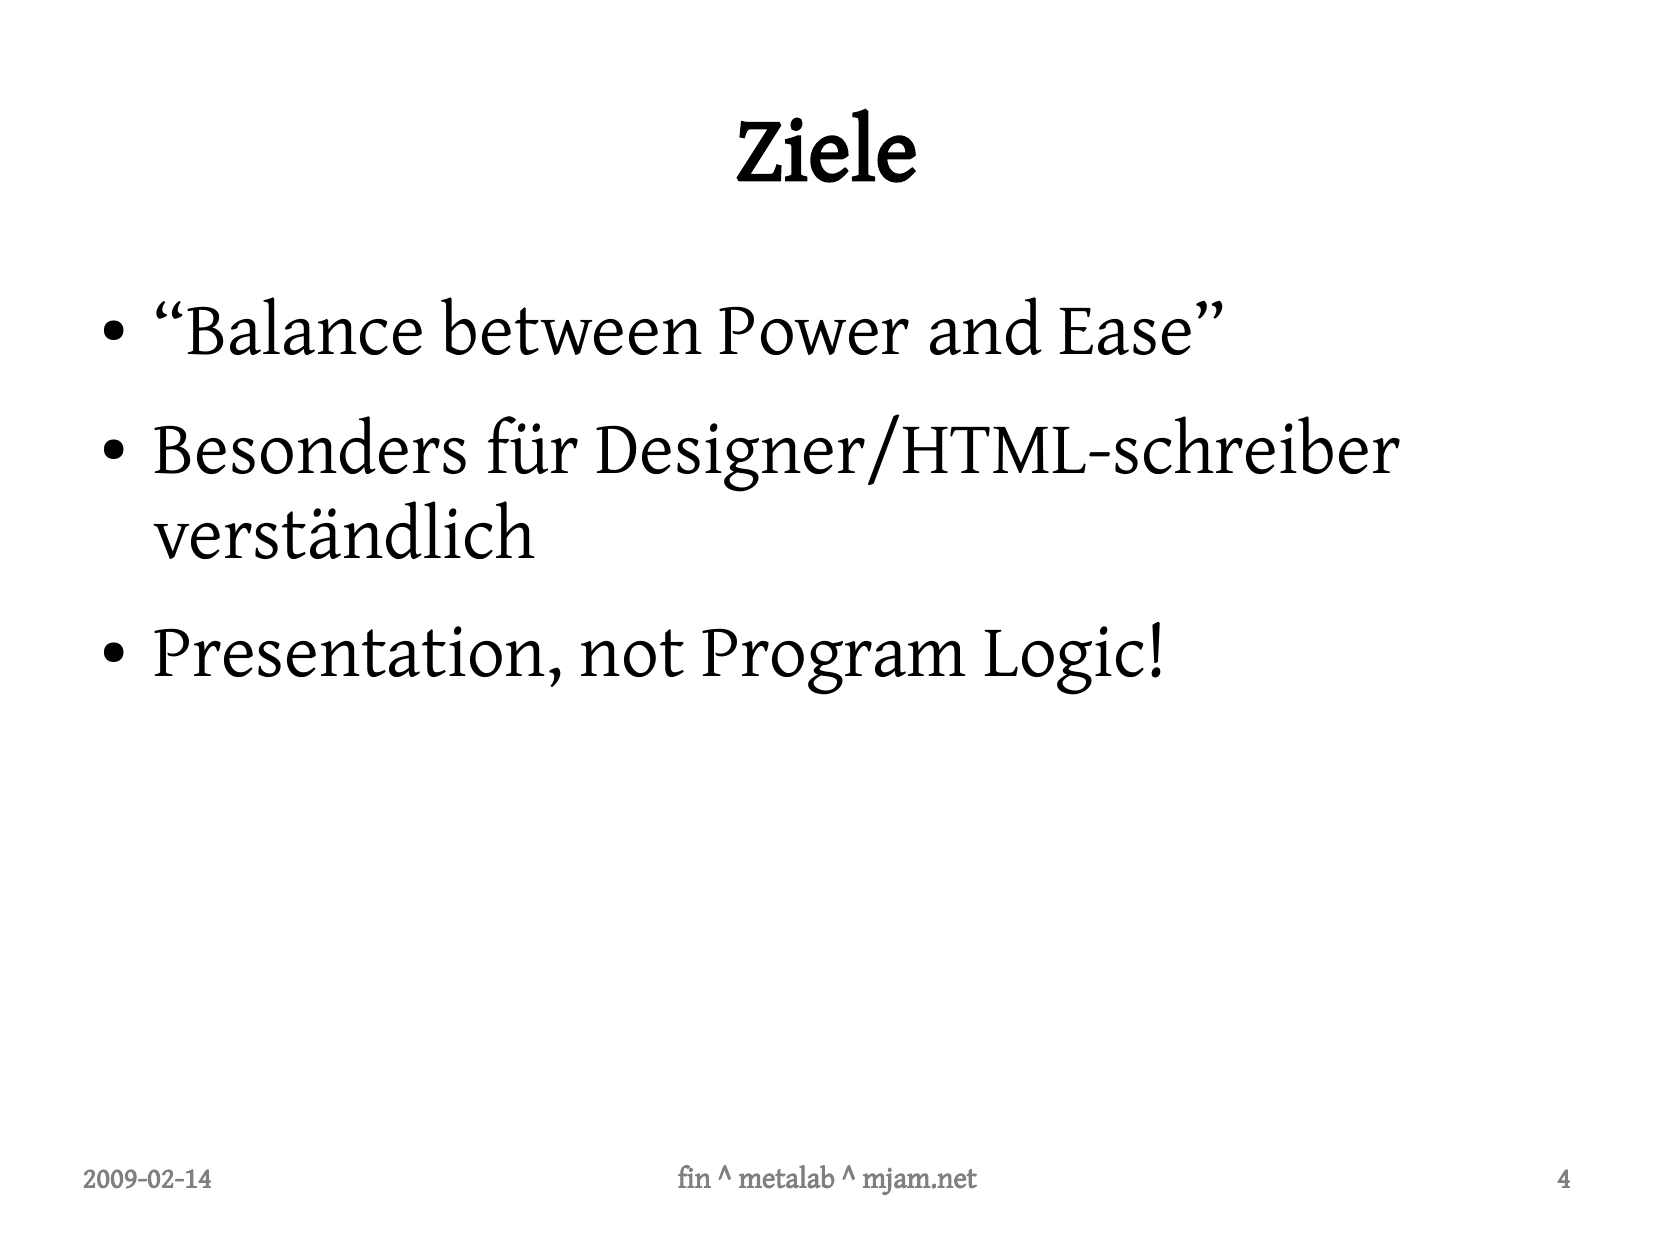

# Ziele
“Balance between Power and Ease”
Besonders für Designer/HTML-schreiber verständlich
Presentation, not Program Logic!
2009-02-14
fin ^ metalab ^ mjam.net
4